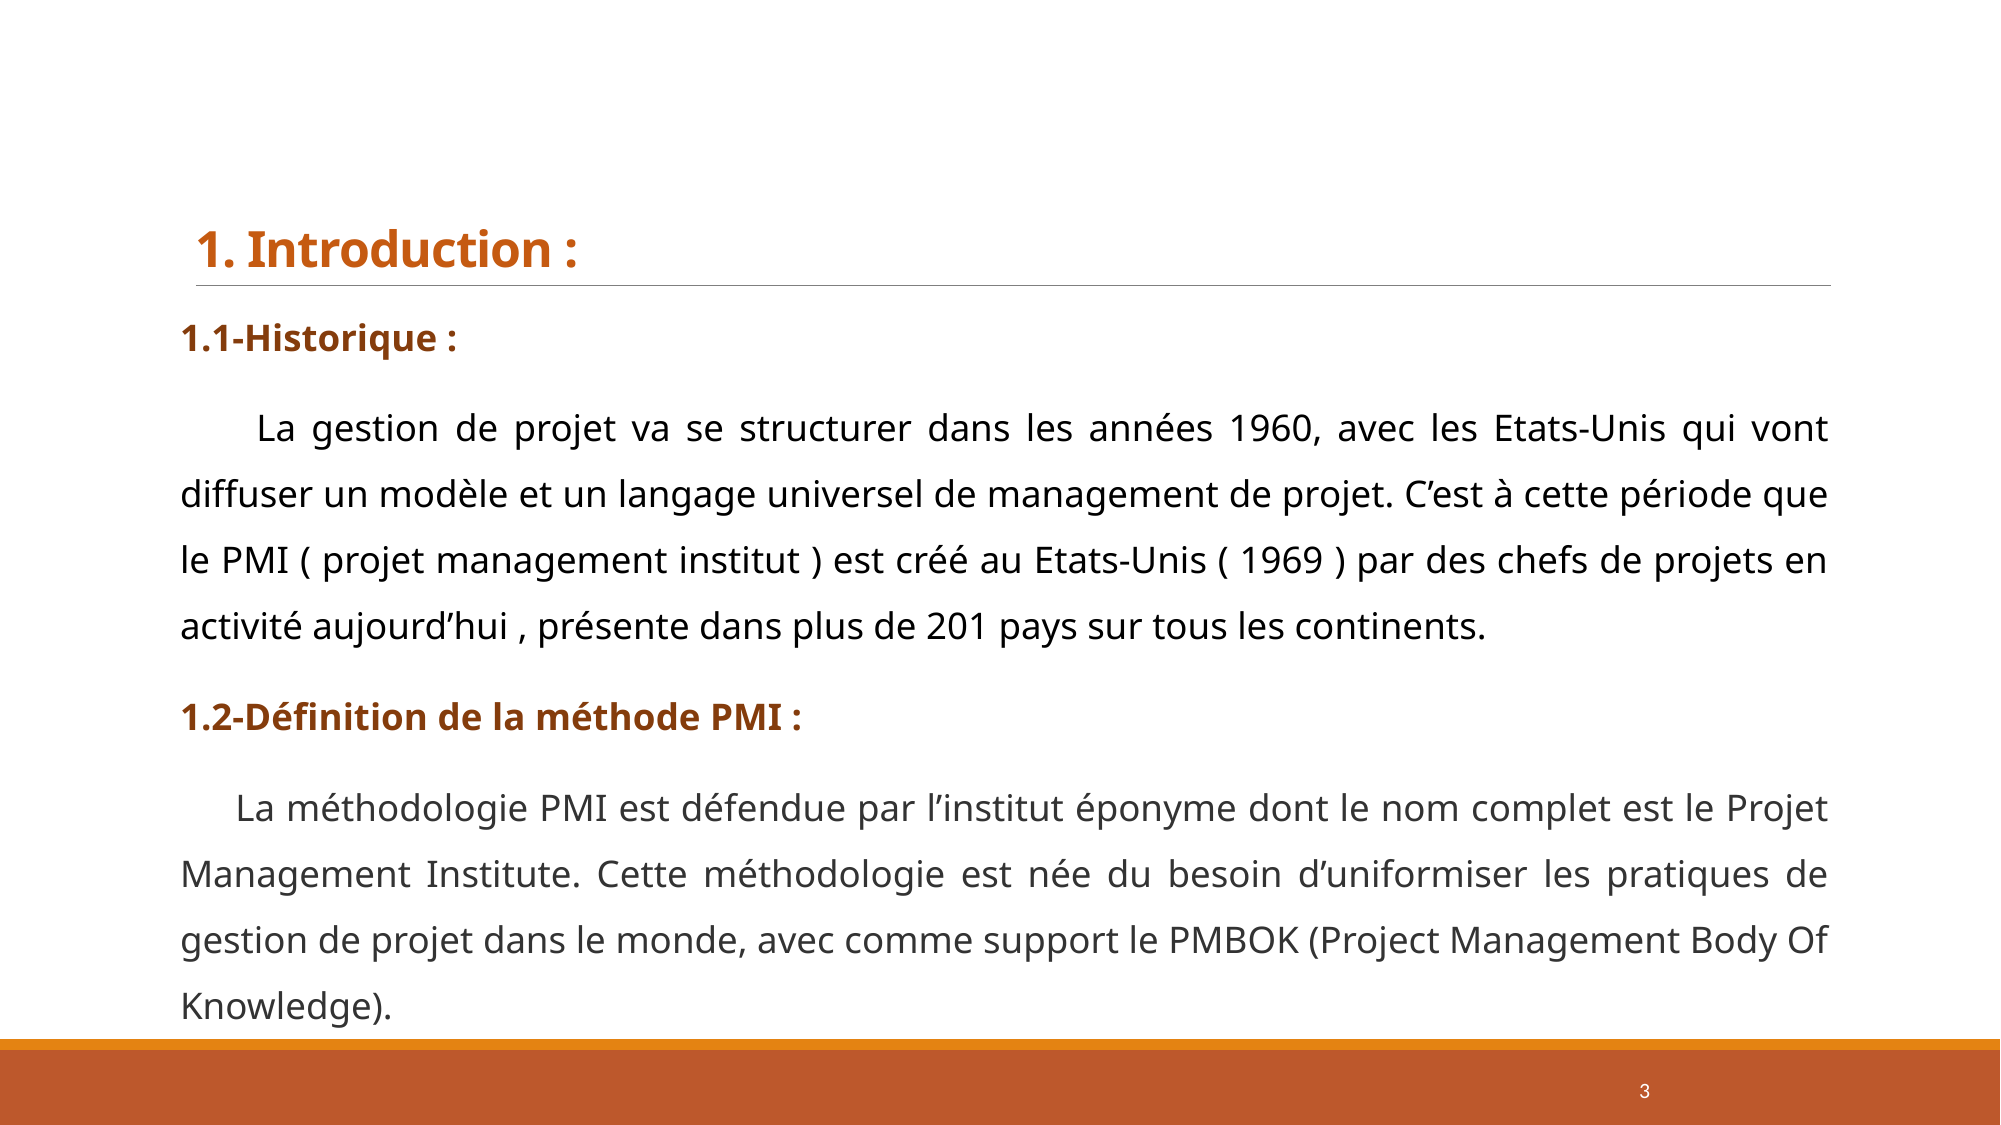

# 1. Introduction :
1.1-Historique :
 La gestion de projet va se structurer dans les années 1960, avec les Etats-Unis qui vont diffuser un modèle et un langage universel de management de projet. C’est à cette période que le PMI ( projet management institut ) est créé au Etats-Unis ( 1969 ) par des chefs de projets en activité aujourd’hui , présente dans plus de 201 pays sur tous les continents.
1.2-Définition de la méthode PMI :
 La méthodologie PMI est défendue par l’institut éponyme dont le nom complet est le Projet Management Institute. Cette méthodologie est née du besoin d’uniformiser les pratiques de gestion de projet dans le monde, avec comme support le PMBOK (Project Management Body Of Knowledge).